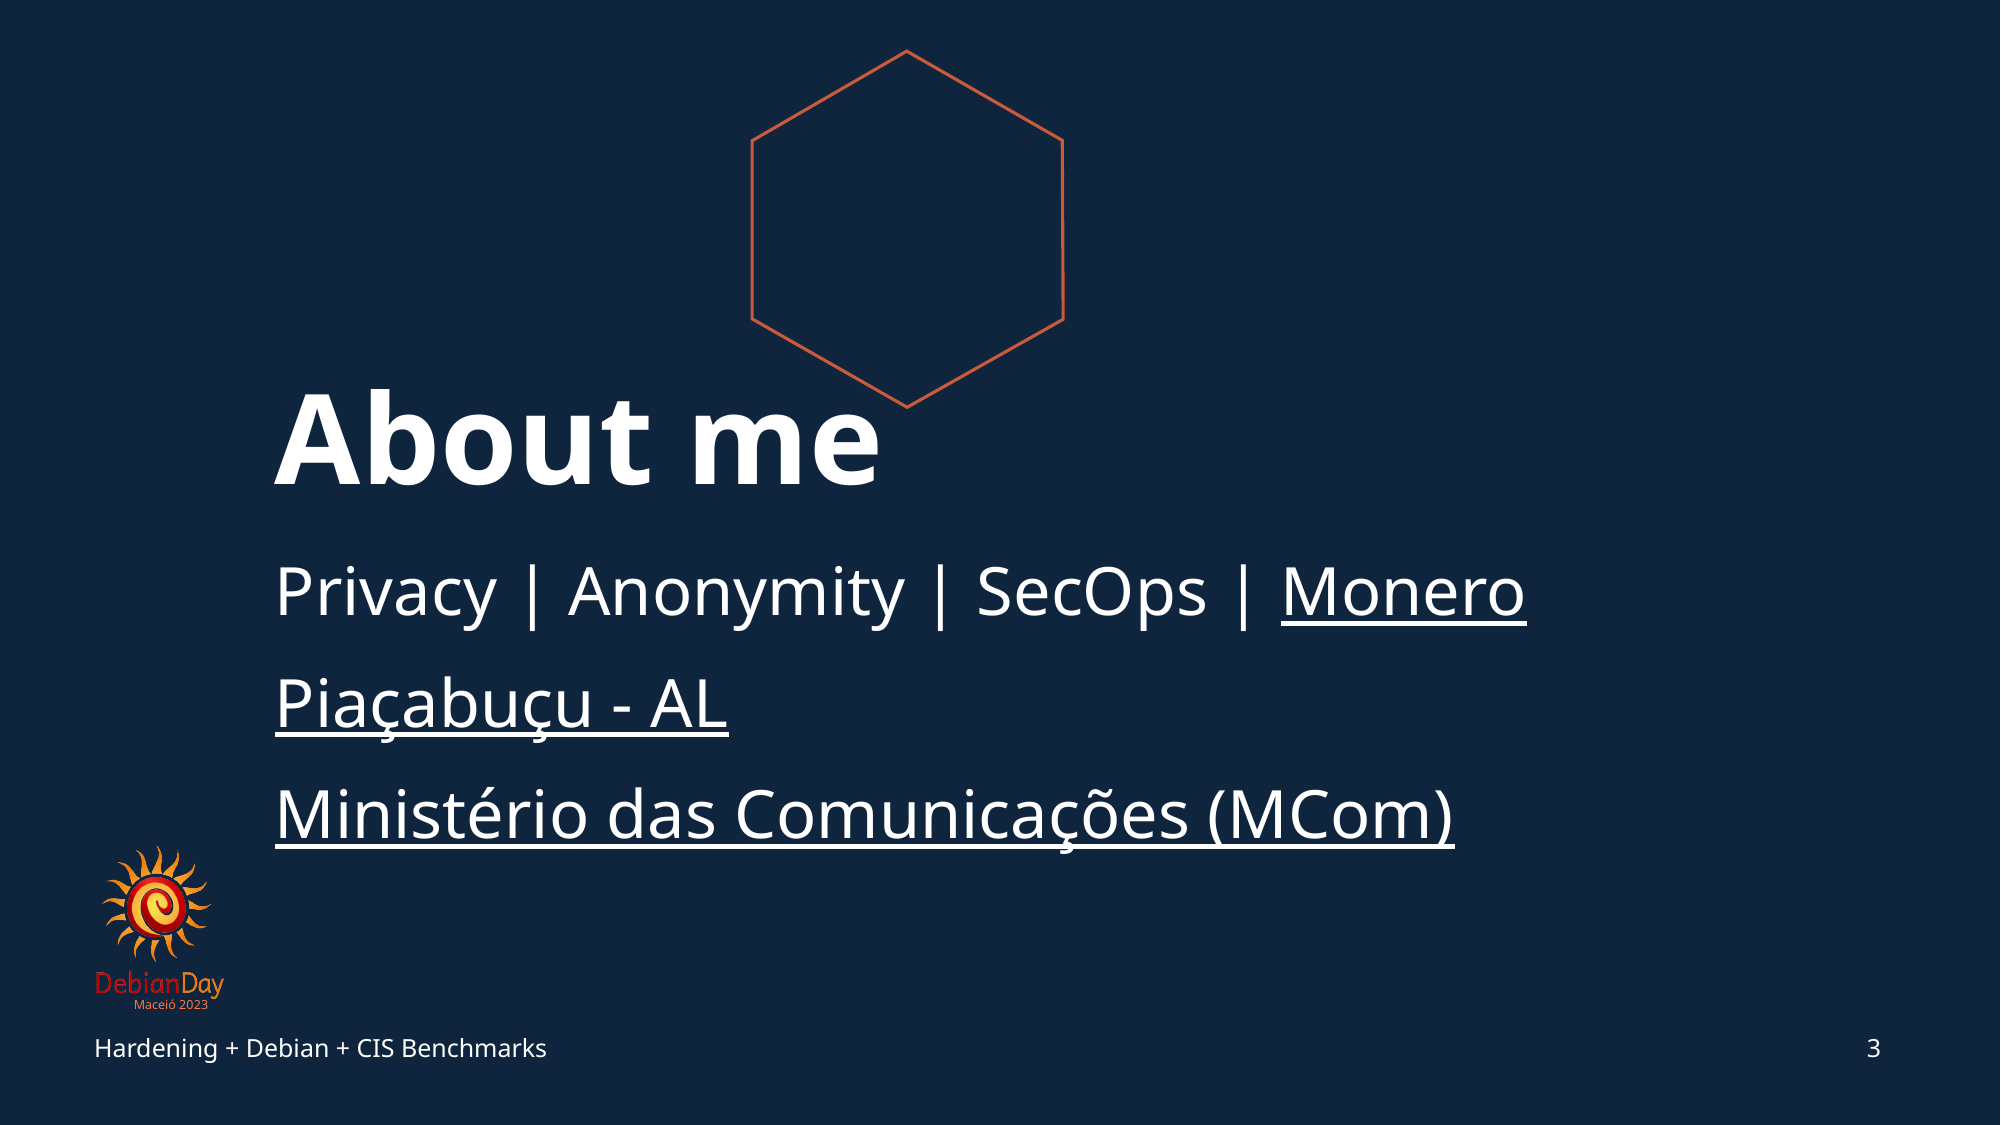

# About me
Privacy | Anonymity | SecOps | Monero
Piaçabuçu - AL
Ministério das Comunicações (MCom)
Maceió 2023
Hardening + Debian + CIS Benchmarks